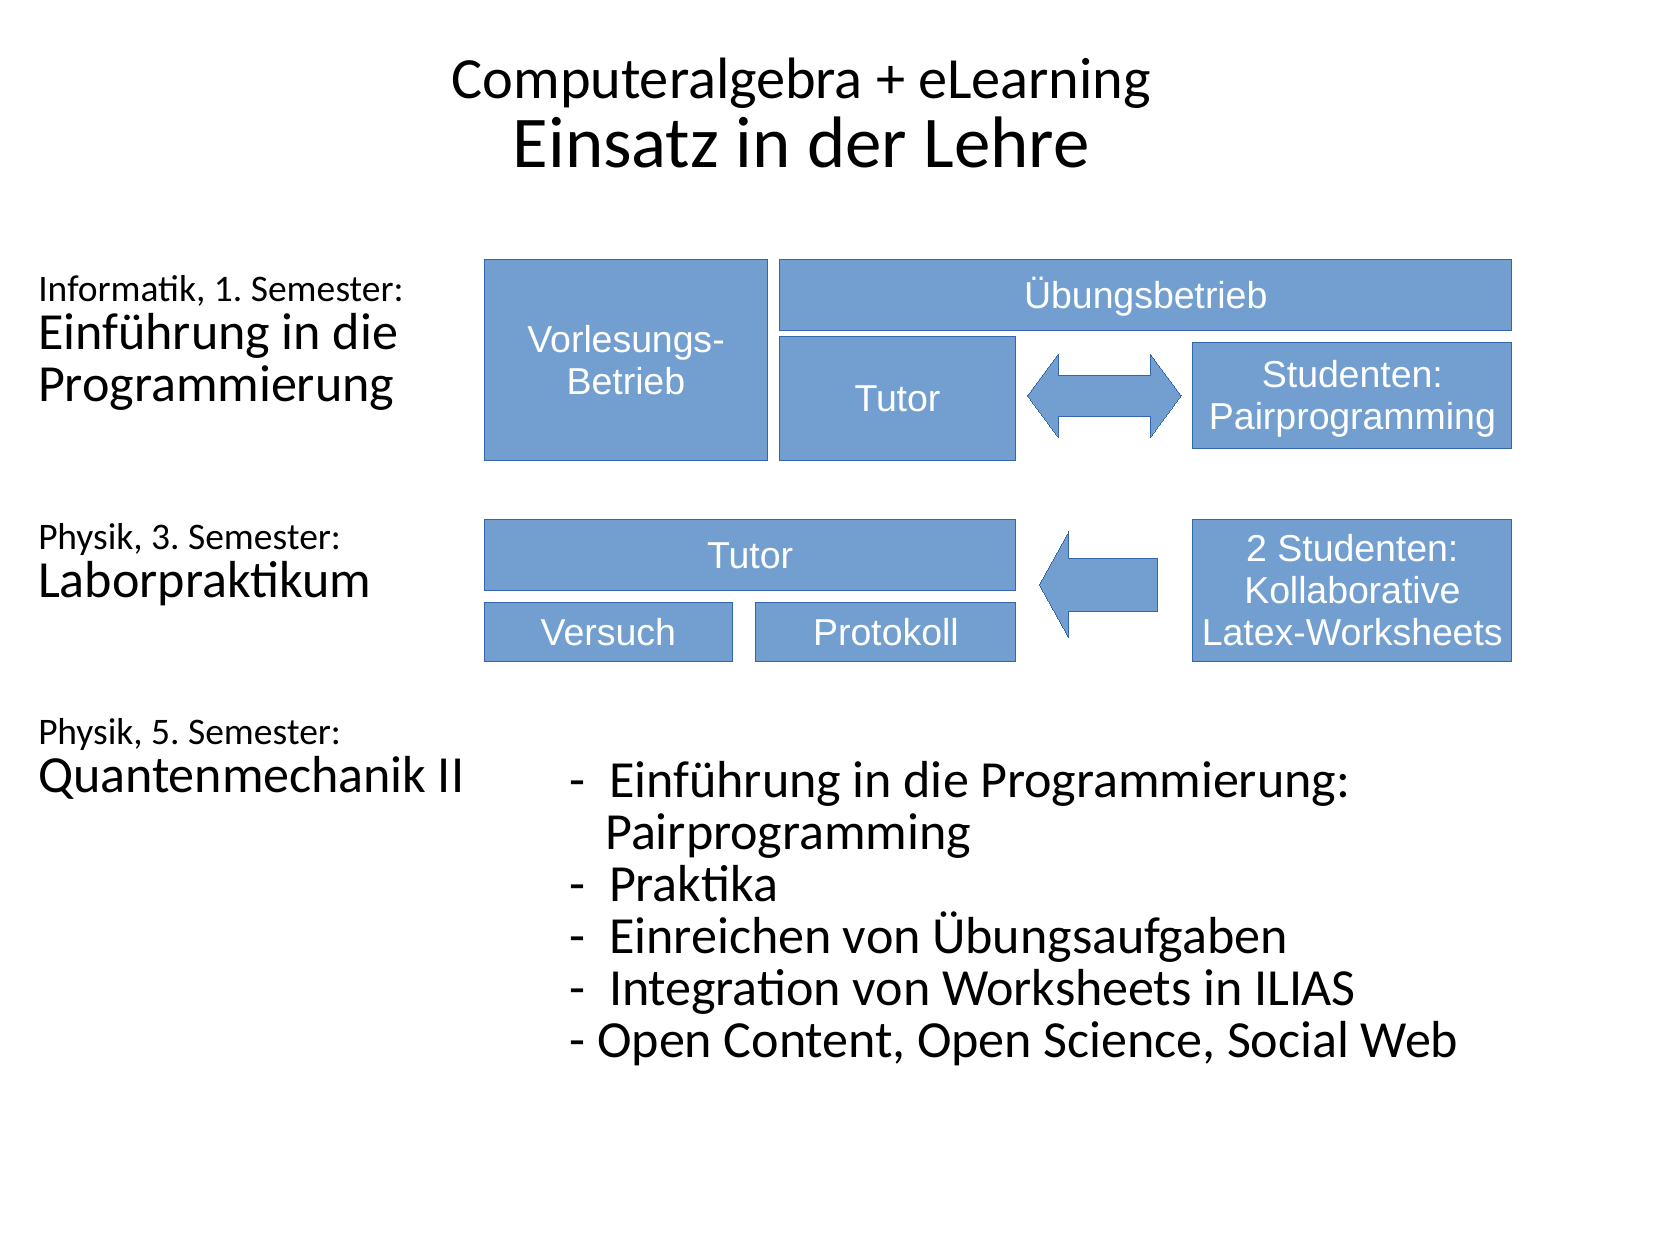

Computeralgebra + eLearning
Einsatz in der Lehre
Vorlesungs-
Betrieb
Übungsbetrieb
Informatik, 1. Semester:
Einführung in die Programmierung
Tutor
Studenten:
Pairprogramming
Physik, 3. Semester:
Laborpraktikum
Tutor
2 Studenten:
Kollaborative
Latex-Worksheets
Versuch
Protokoll
Physik, 5. Semester:
Quantenmechanik II
- Einführung in die Programmierung:
 Pairprogramming
- Praktika
- Einreichen von Übungsaufgaben
- Integration von Worksheets in ILIAS
- Open Content, Open Science, Social Web